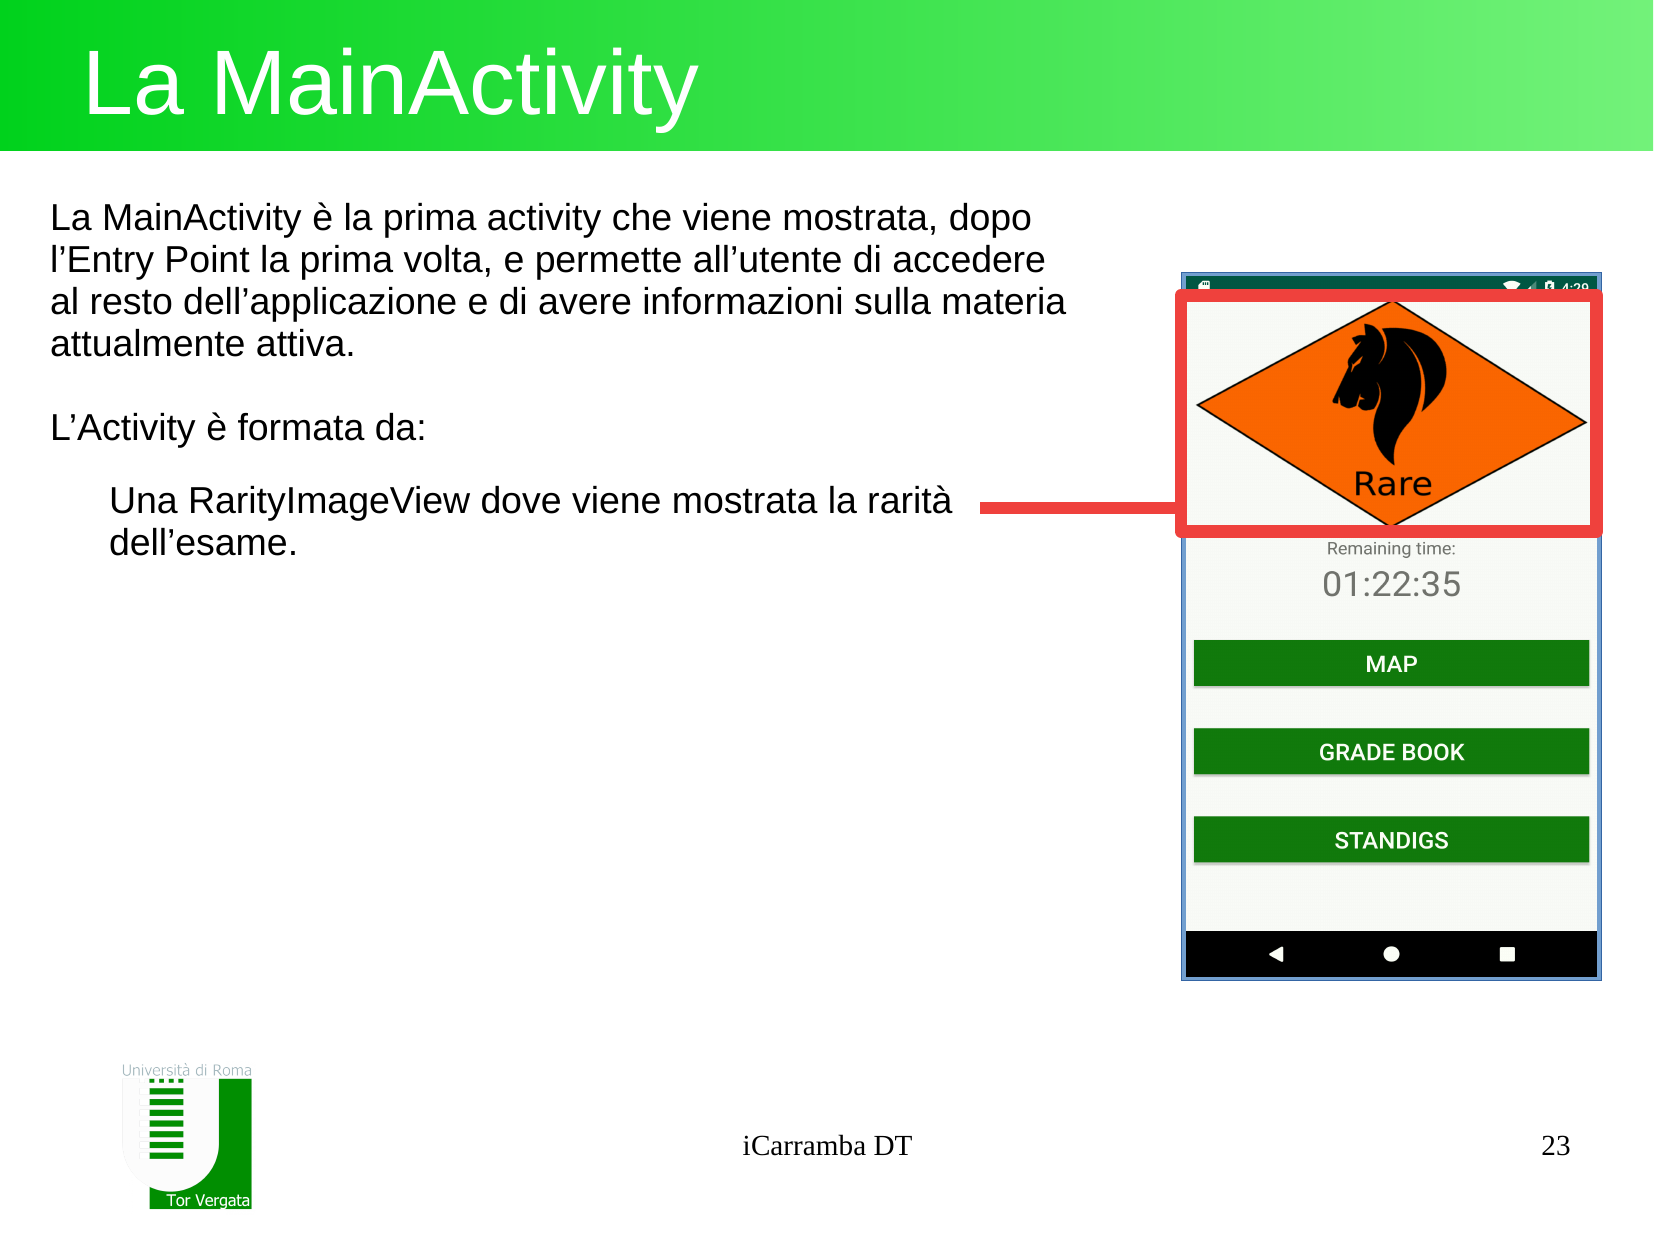

# La MainActivity
La MainActivity è la prima activity che viene mostrata, dopo l’Entry Point la prima volta, e permette all’utente di accedere al resto dell’applicazione e di avere informazioni sulla materia attualmente attiva.
L’Activity è formata da:
Una RarityImageView dove viene mostrata la rarità dell’esame.
23